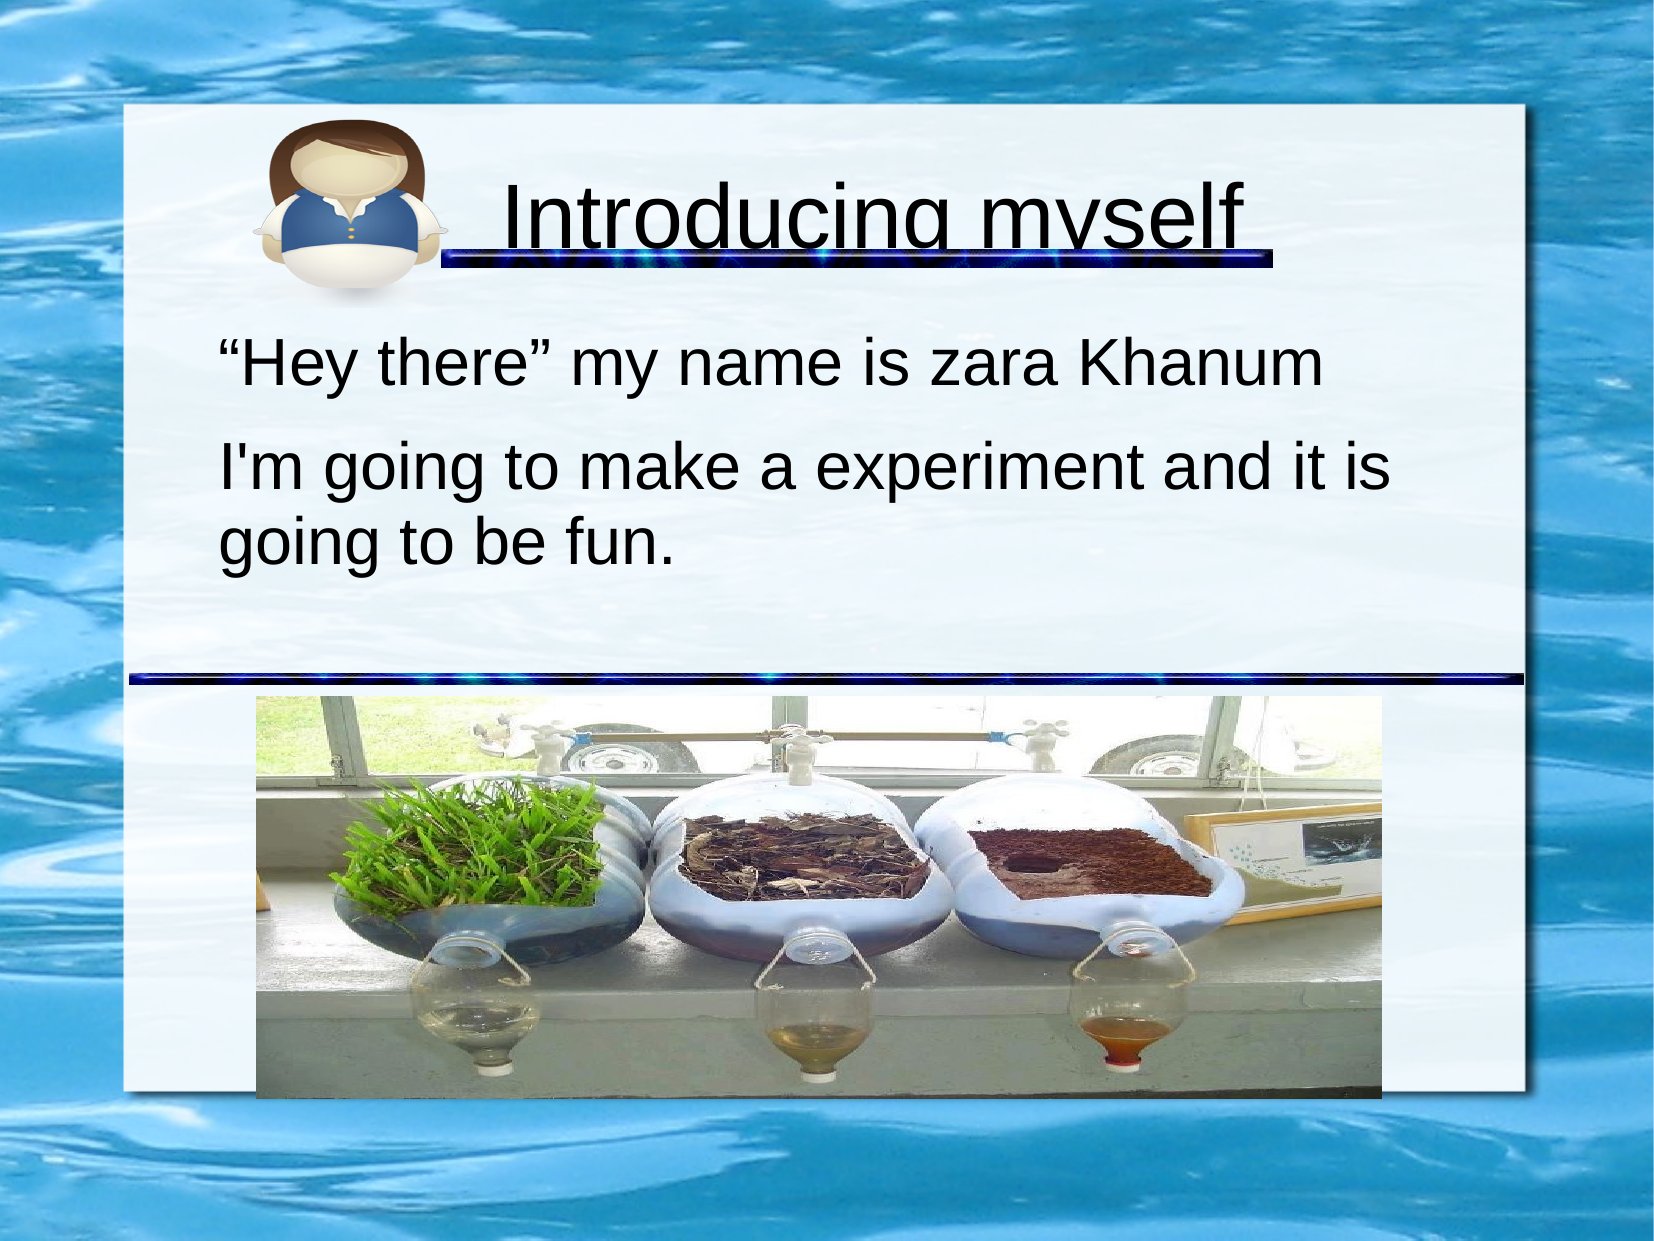

Introducing myself
# “Hey there” my name is zara Khanum
I'm going to make a experiment and it is going to be fun.